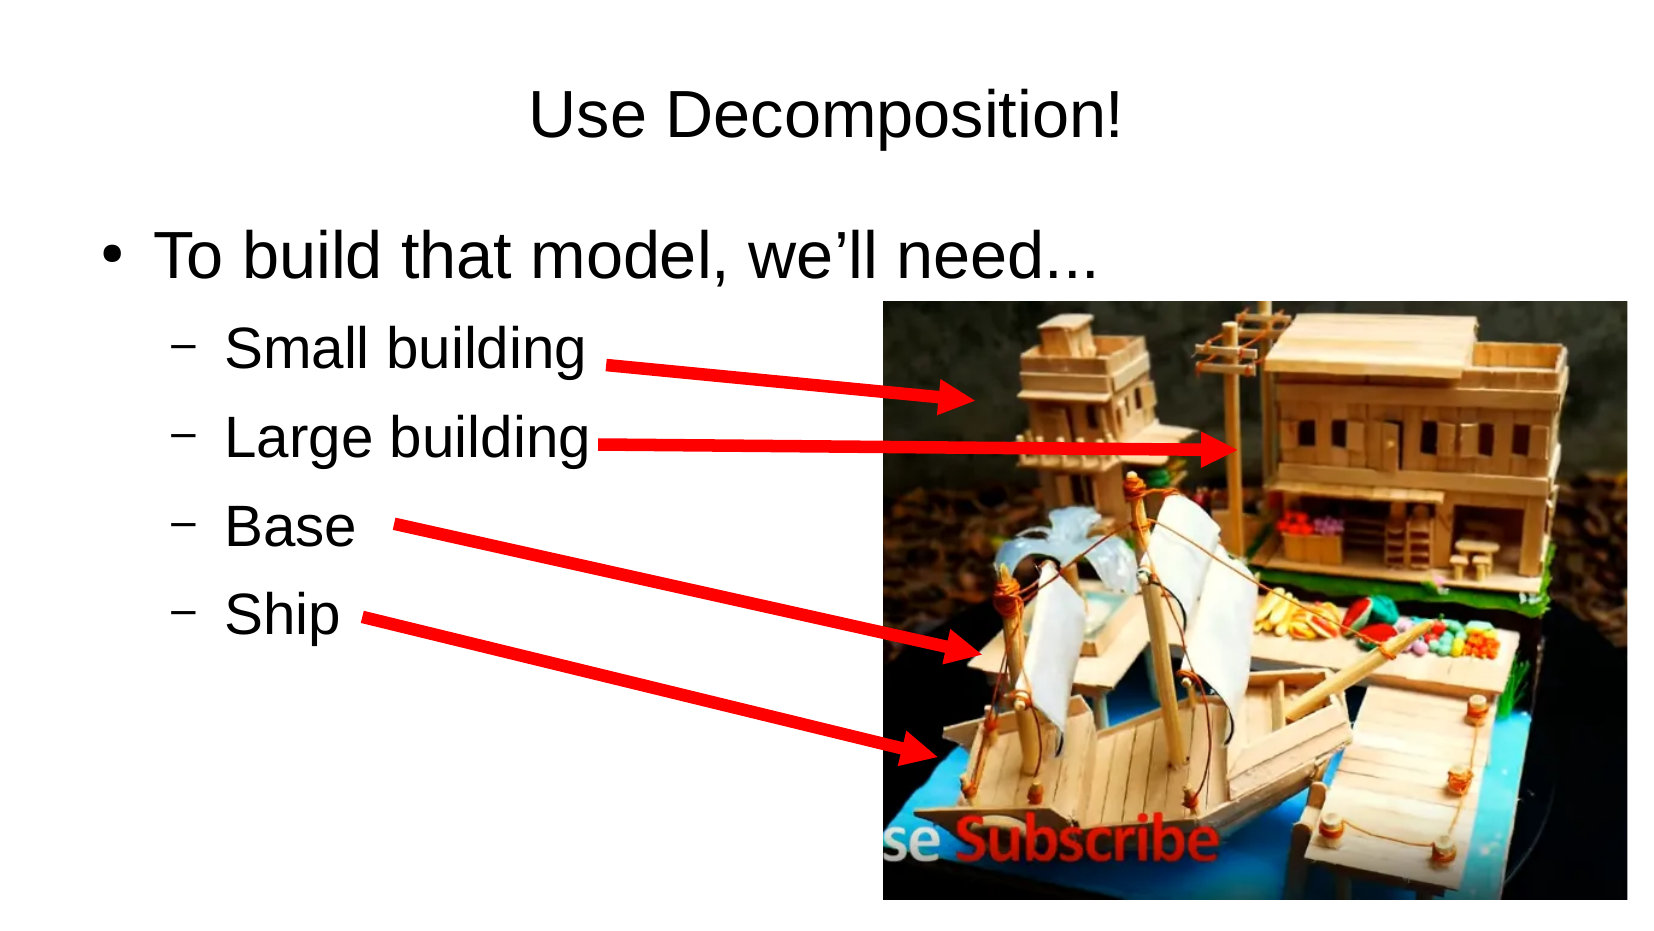

# Use Decomposition!
To build that model, we’ll need...
Small building
Large building
Base
Ship